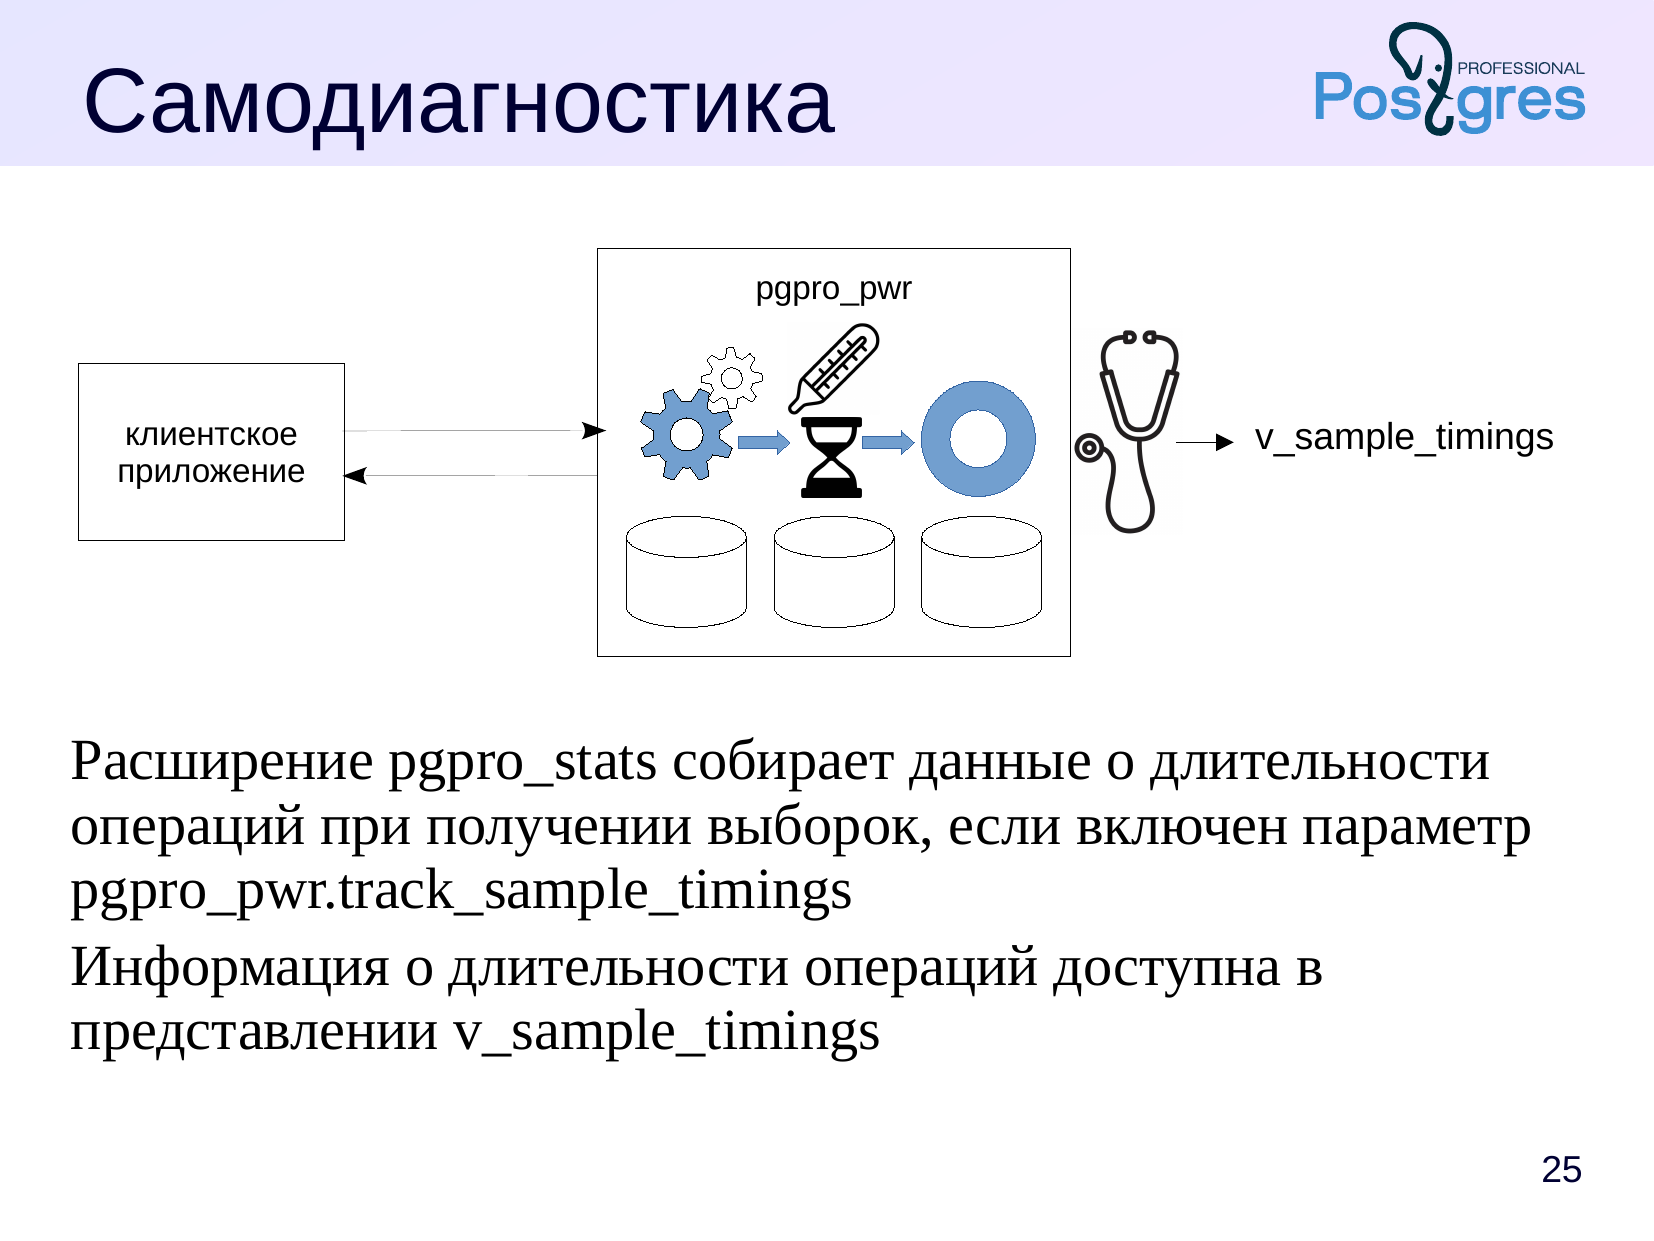

# Самодиагностика
pgpro_pwr
клиентское
приложение
v_sample_timings
Расширение pgpro_stats собирает данные о длительности операций при получении выборок, если включен параметр pgpro_pwr.track_sample_timings
Информация о длительности операций доступна в представлении v_sample_timings